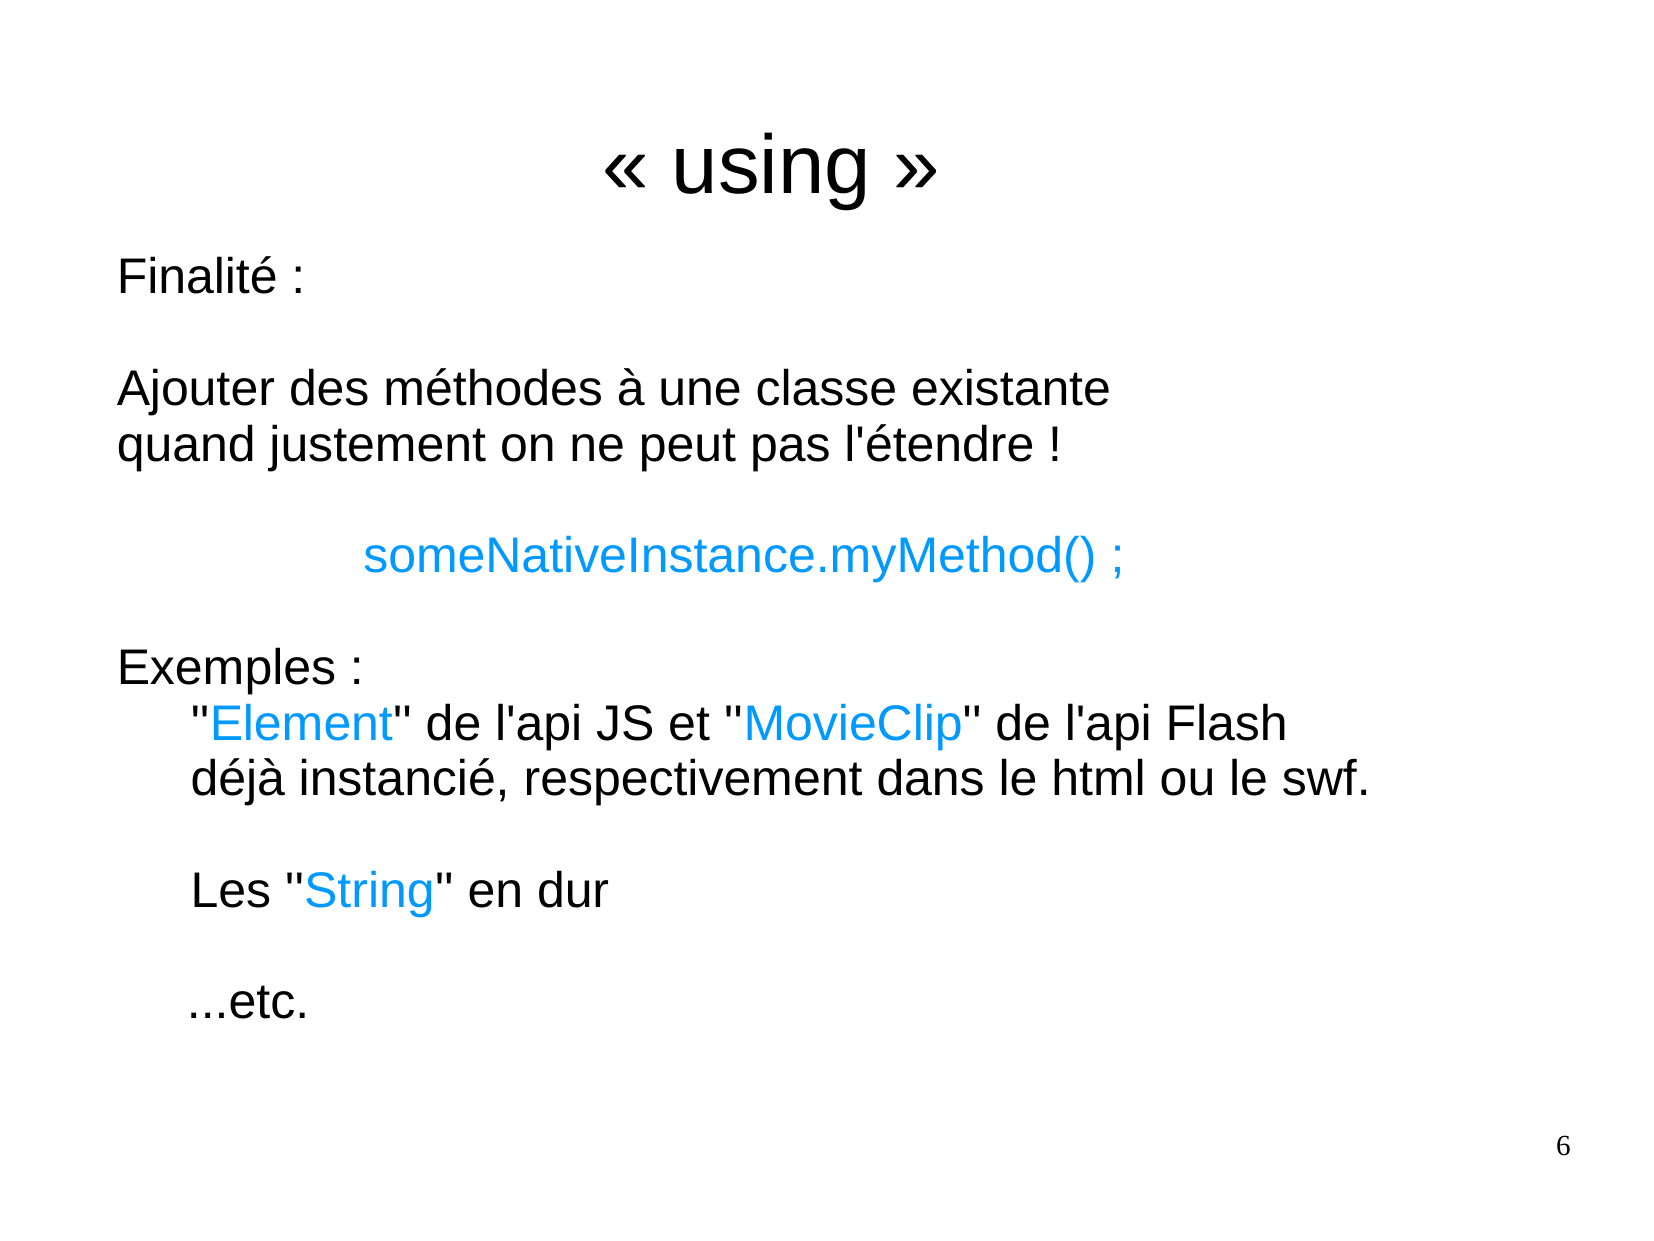

« using »
Finalité :
Ajouter des méthodes à une classe existante
quand justement on ne peut pas l'étendre !
someNativeInstance.myMethod() ;
Exemples :
	''Element'' de l'api JS et ''MovieClip'' de l'api Flash
	déjà instancié, respectivement dans le html ou le swf.
	Les ''String'' en dur
 ...etc.
6